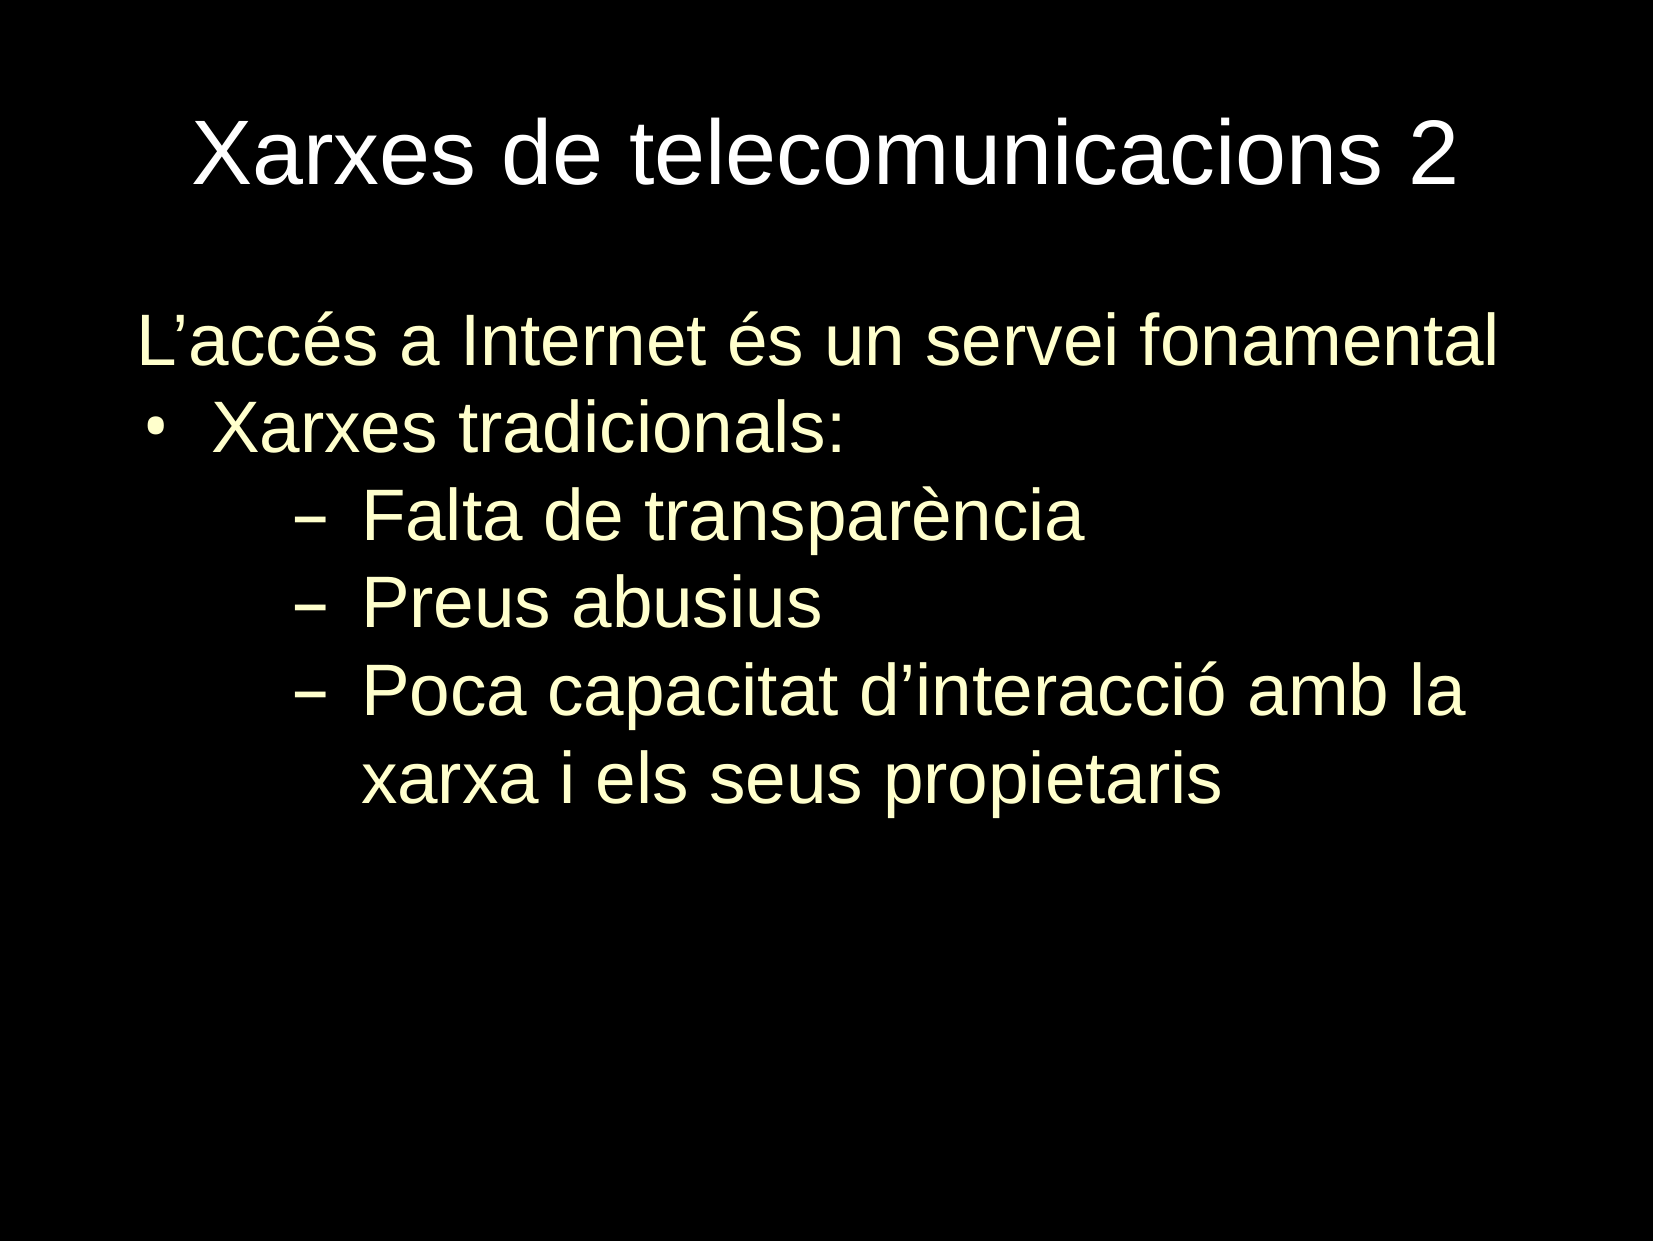

# Xarxes de telecomunicacions 2
L’accés a Internet és un servei fonamental
Xarxes tradicionals:
Falta de transparència
Preus abusius
Poca capacitat d’interacció amb la xarxa i els seus propietaris